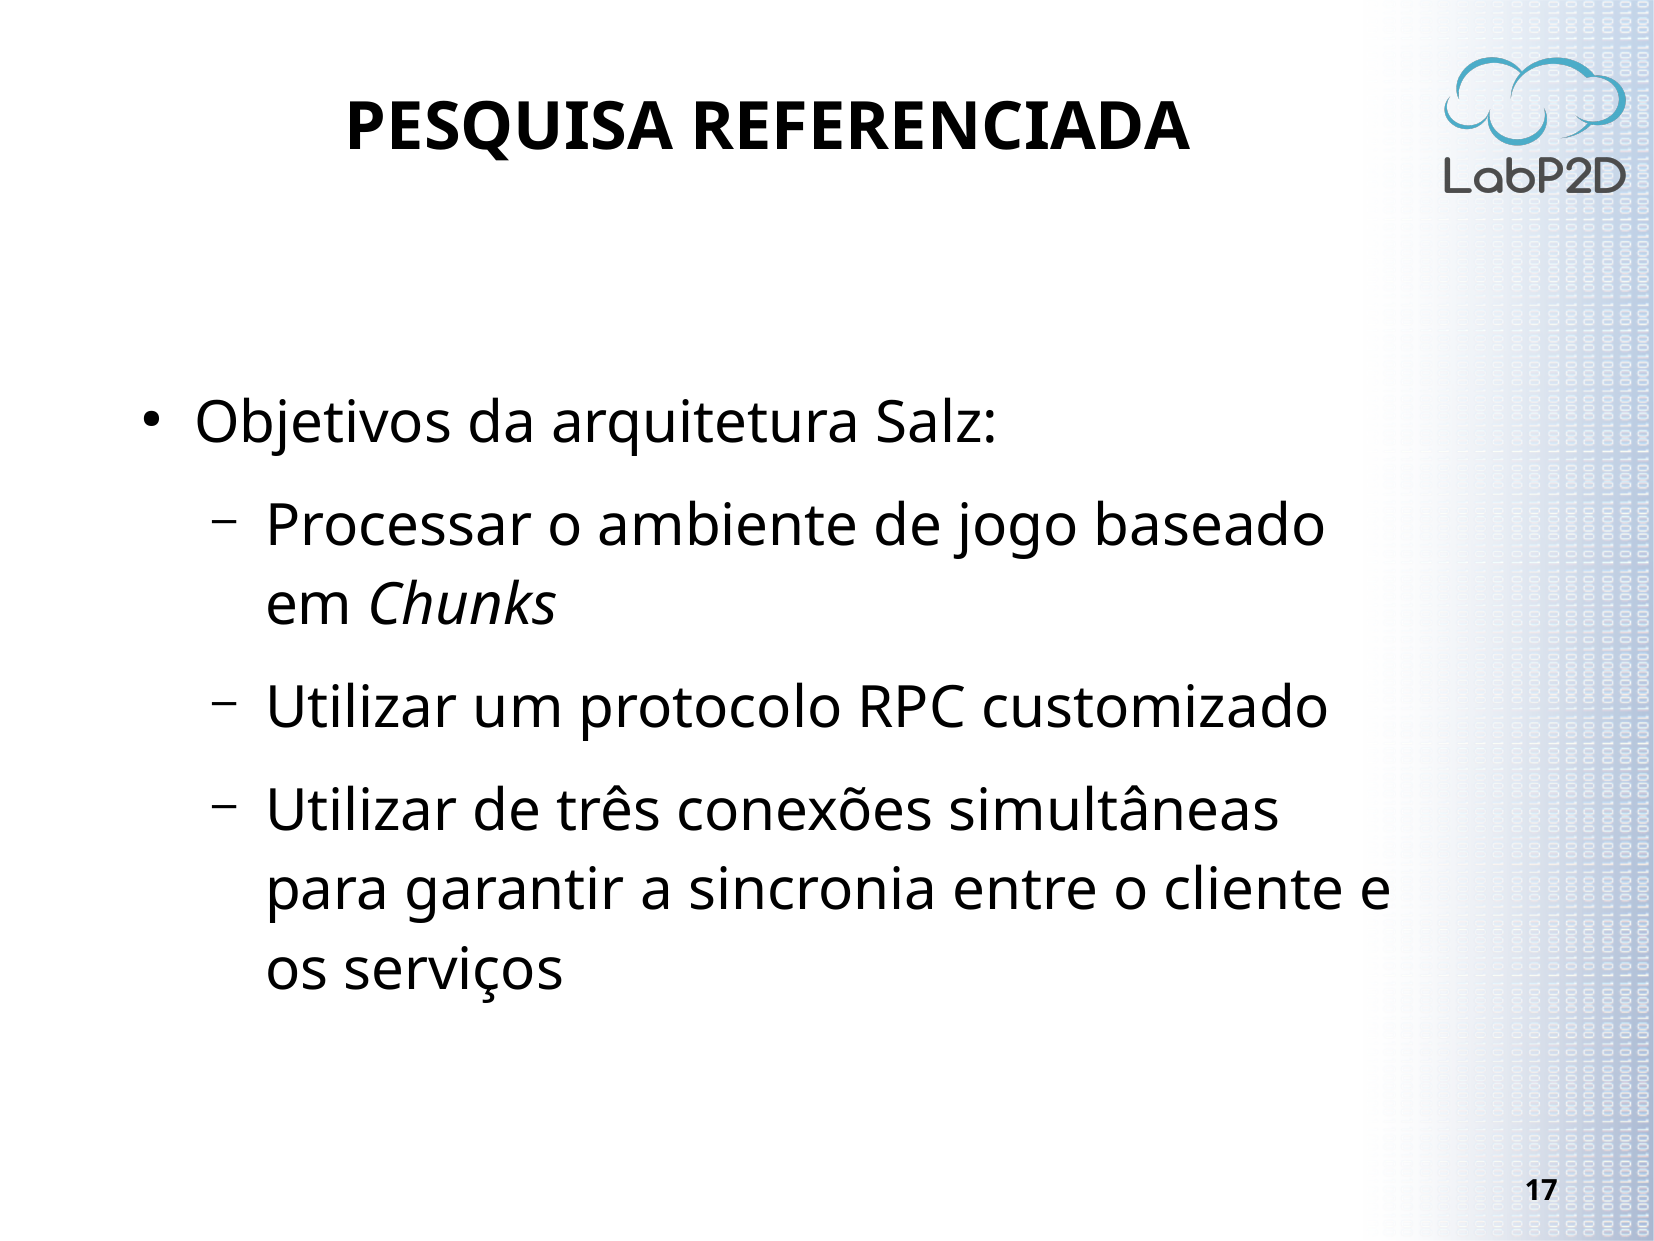

# PESQUISA REFERENCIADA
Objetivos da arquitetura Salz:
Processar o ambiente de jogo baseado em Chunks
Utilizar um protocolo RPC customizado
Utilizar de três conexões simultâneas para garantir a sincronia entre o cliente e os serviços
17